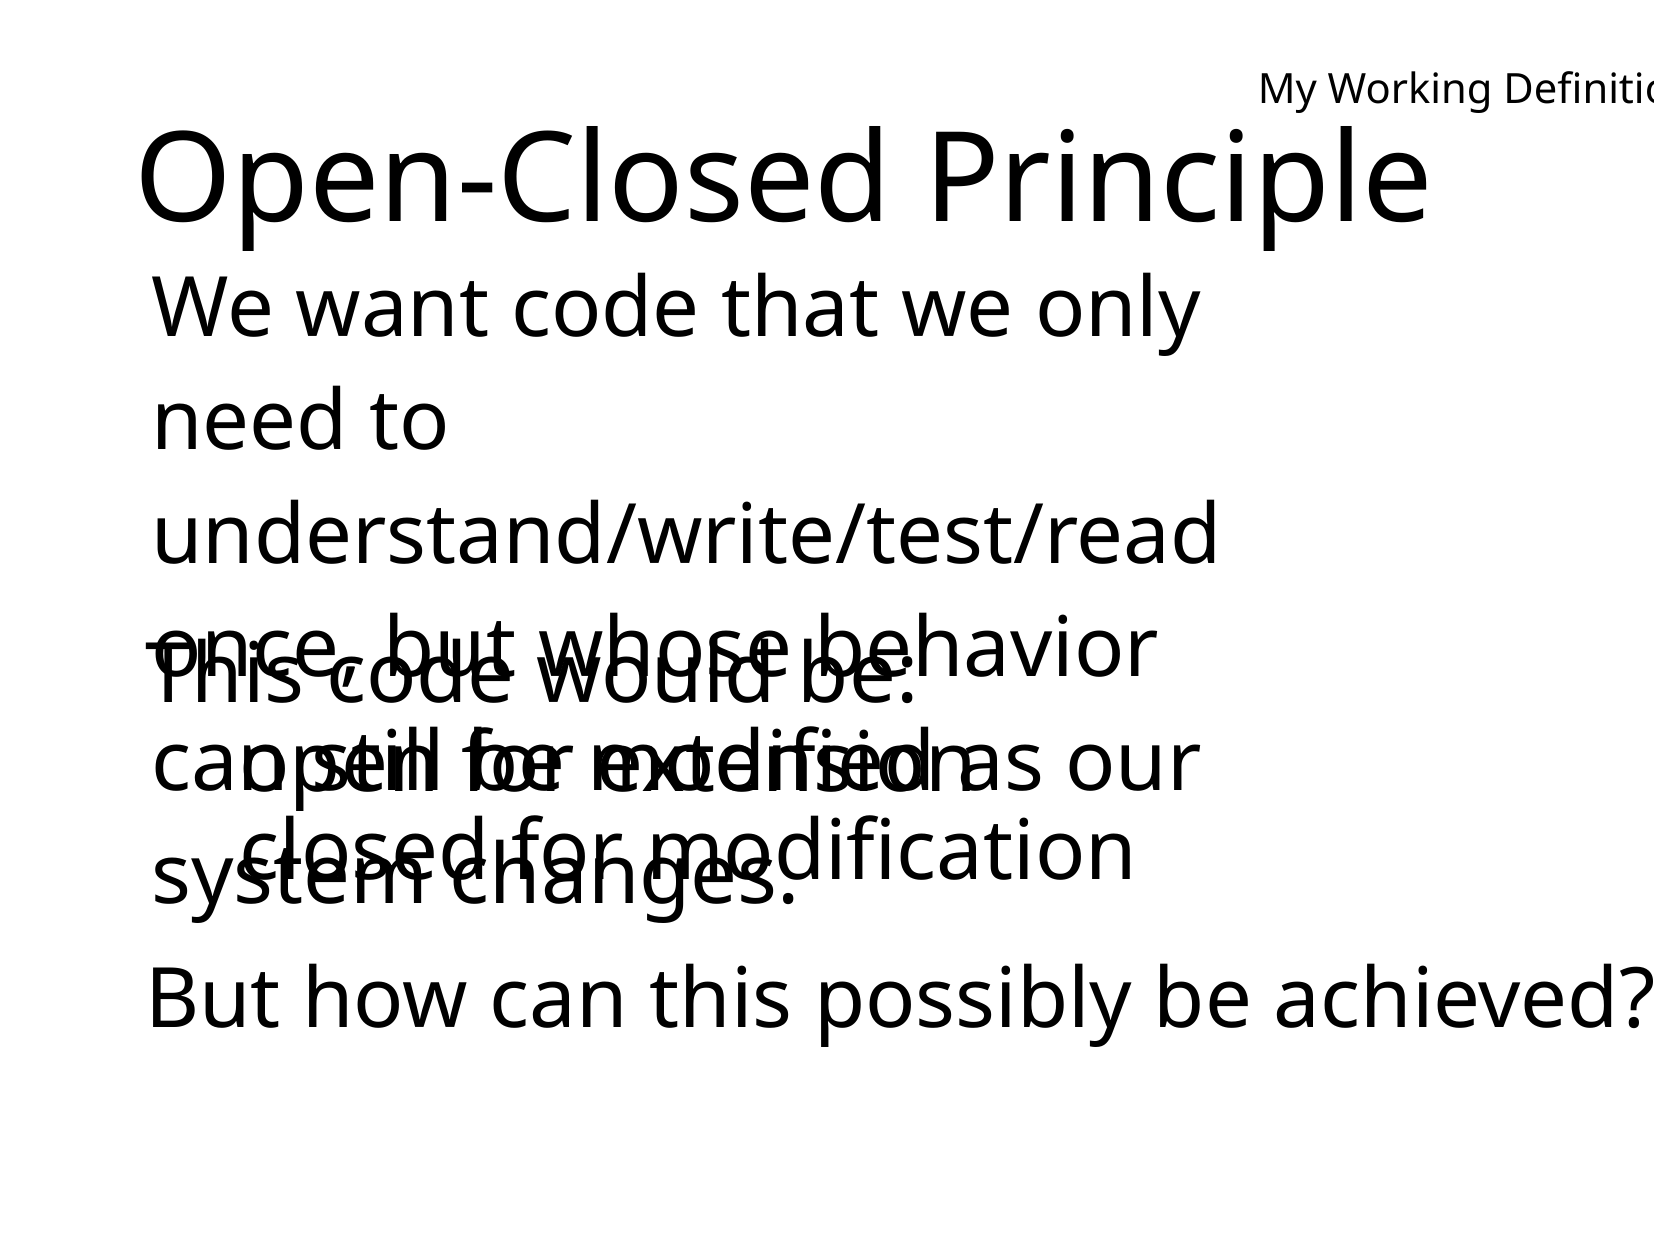

My Working Definition
Open-Closed Principle
We want code that we only need to understand/write/test/read once, but whose behavior can still be modified as our system changes.
This code would be:
open for extension
closed for modification
But how can this possibly be achieved?